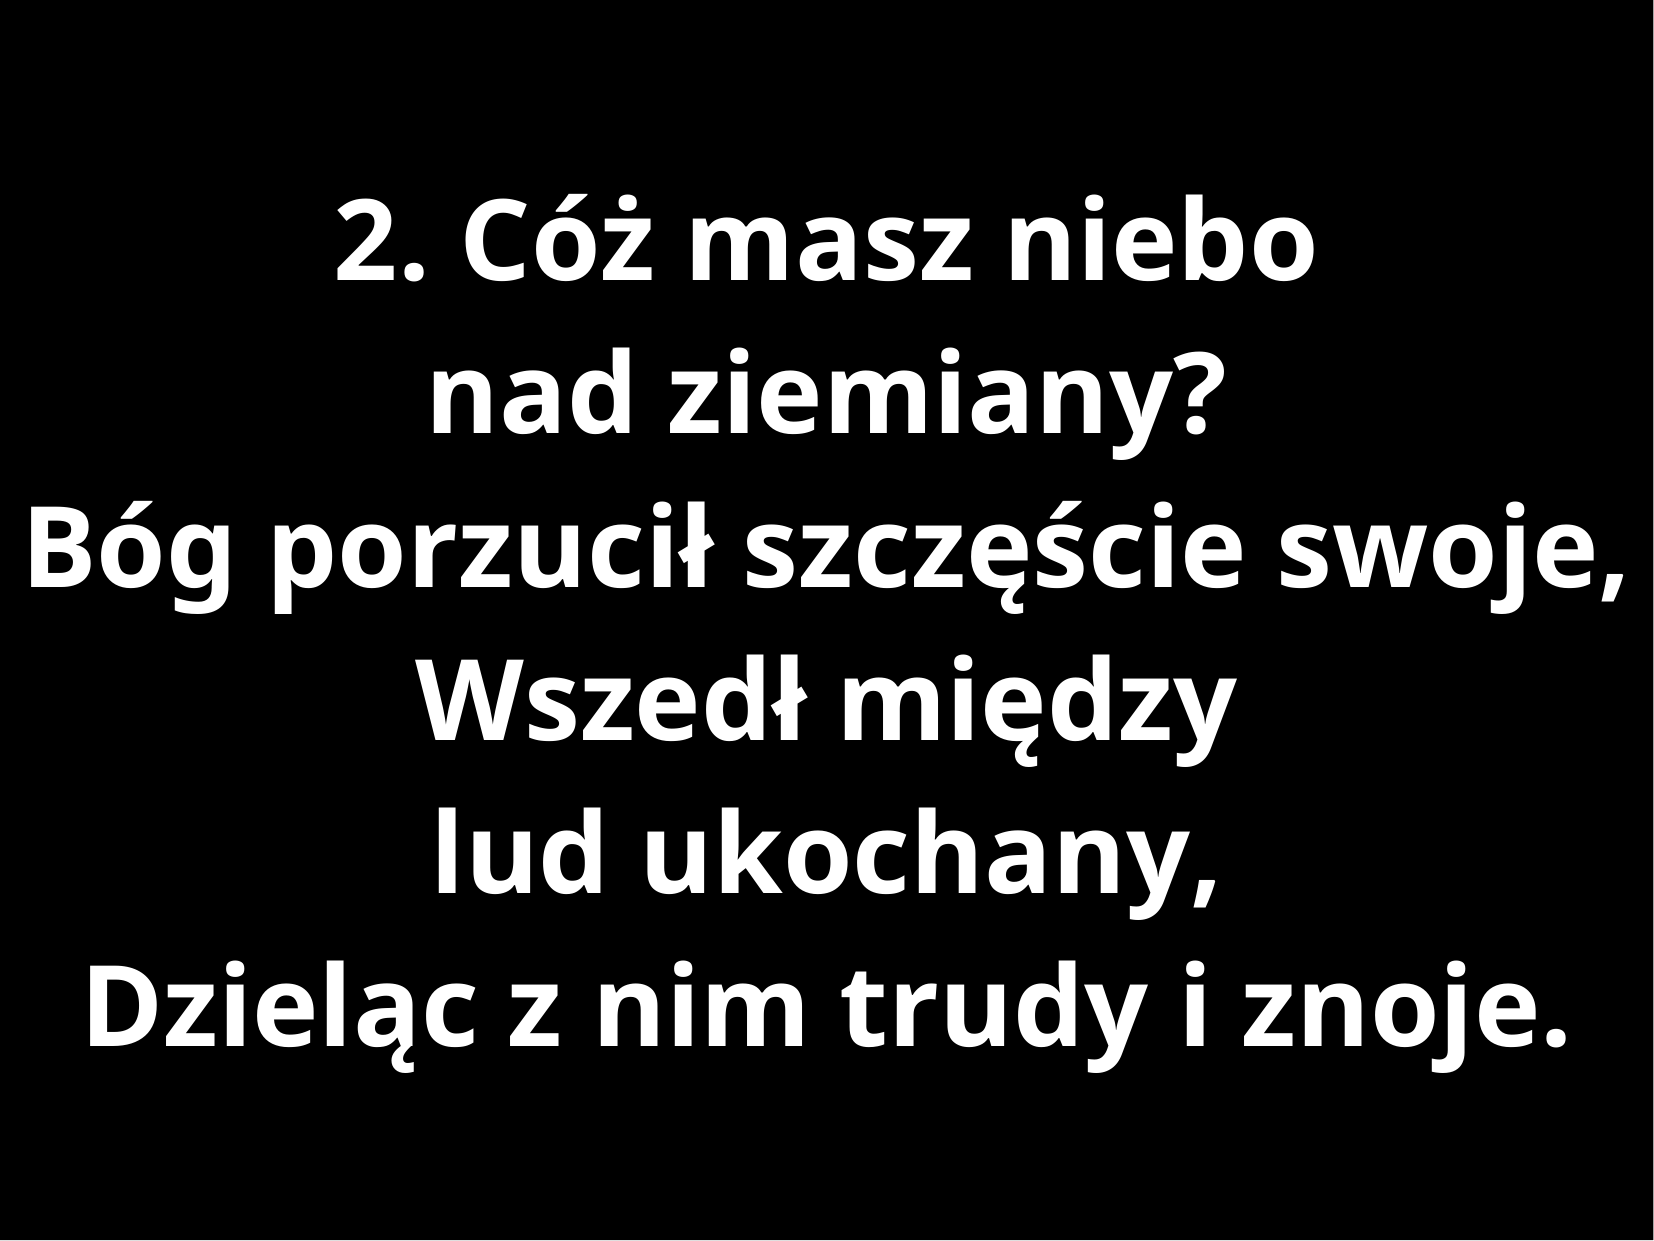

# 2. Cóż masz niebo nad ziemiany? Bóg porzucił szczęście swoje, Wszedł między lud ukochany, Dzieląc z nim trudy i znoje.